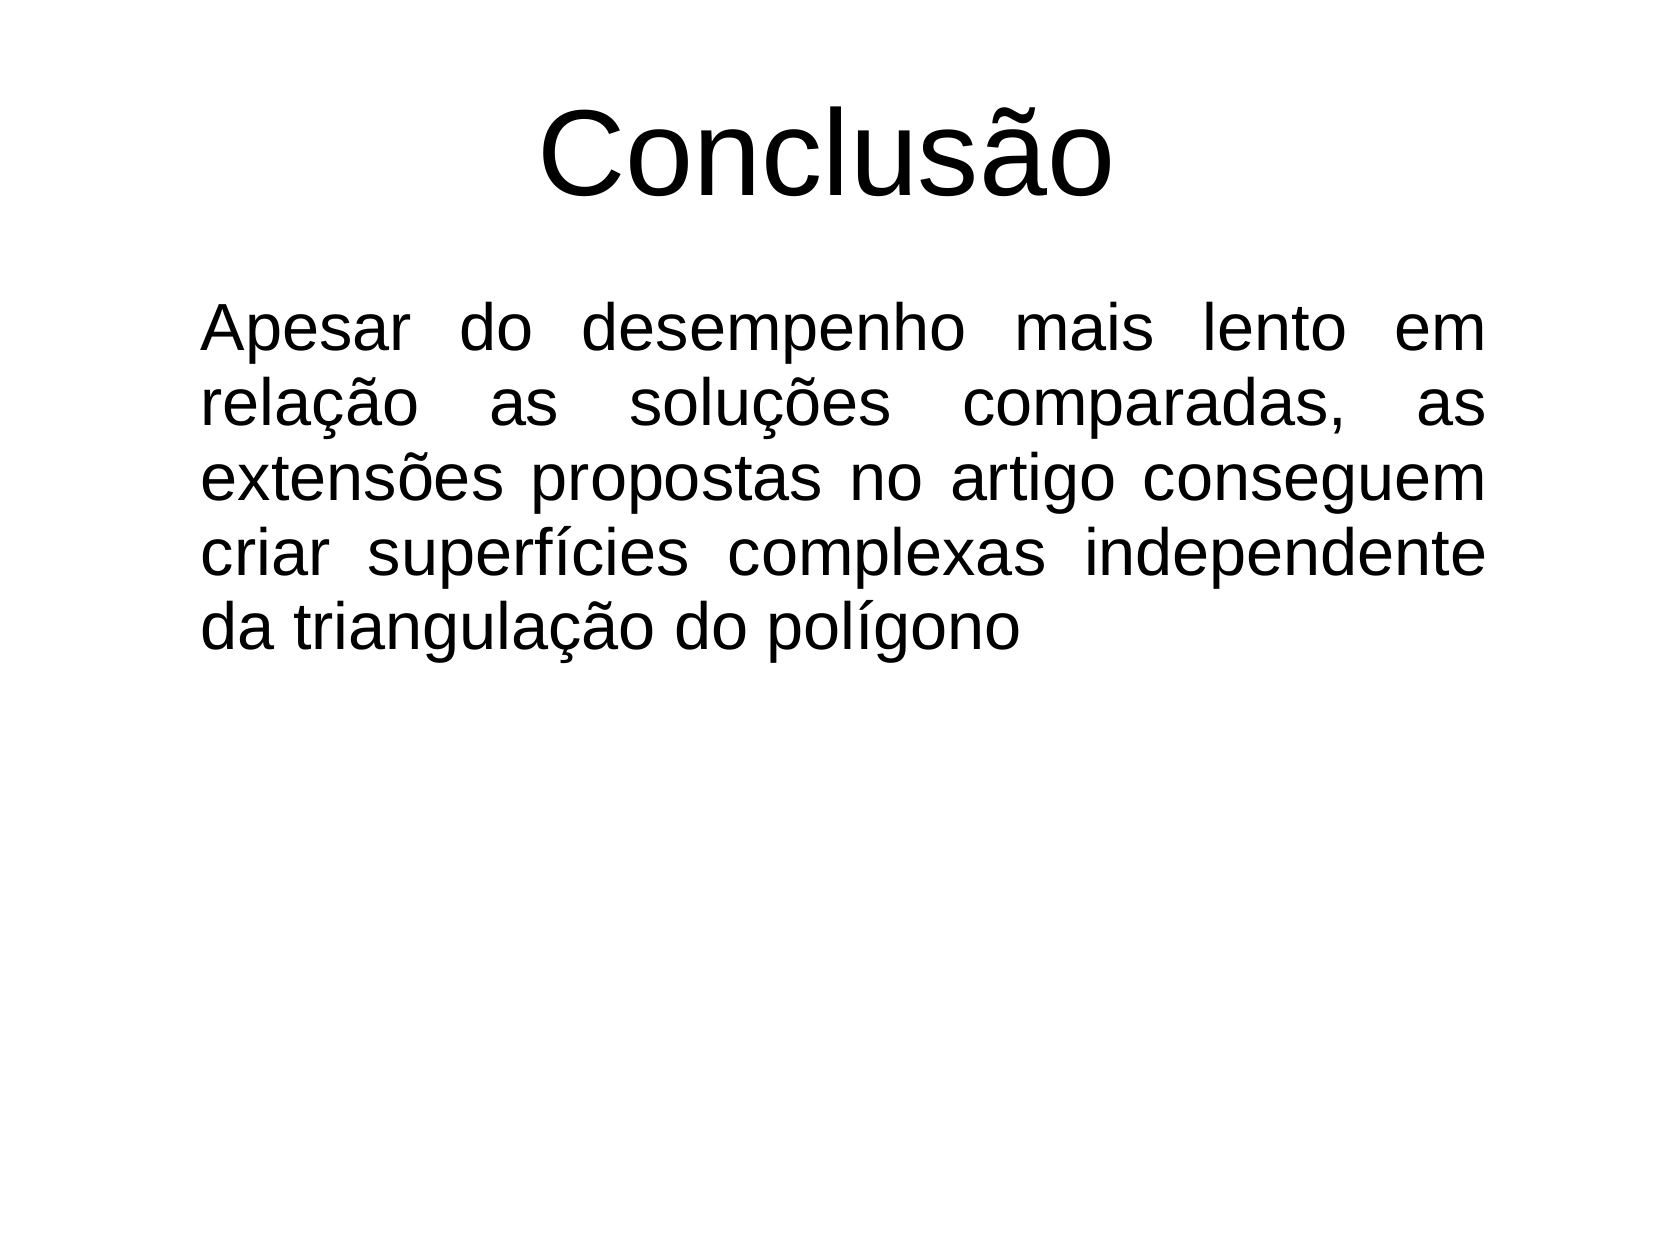

# Conclusão
Apesar do desempenho mais lento em relação as soluções comparadas, as extensões propostas no artigo conseguem criar superfícies complexas independente da triangulação do polígono